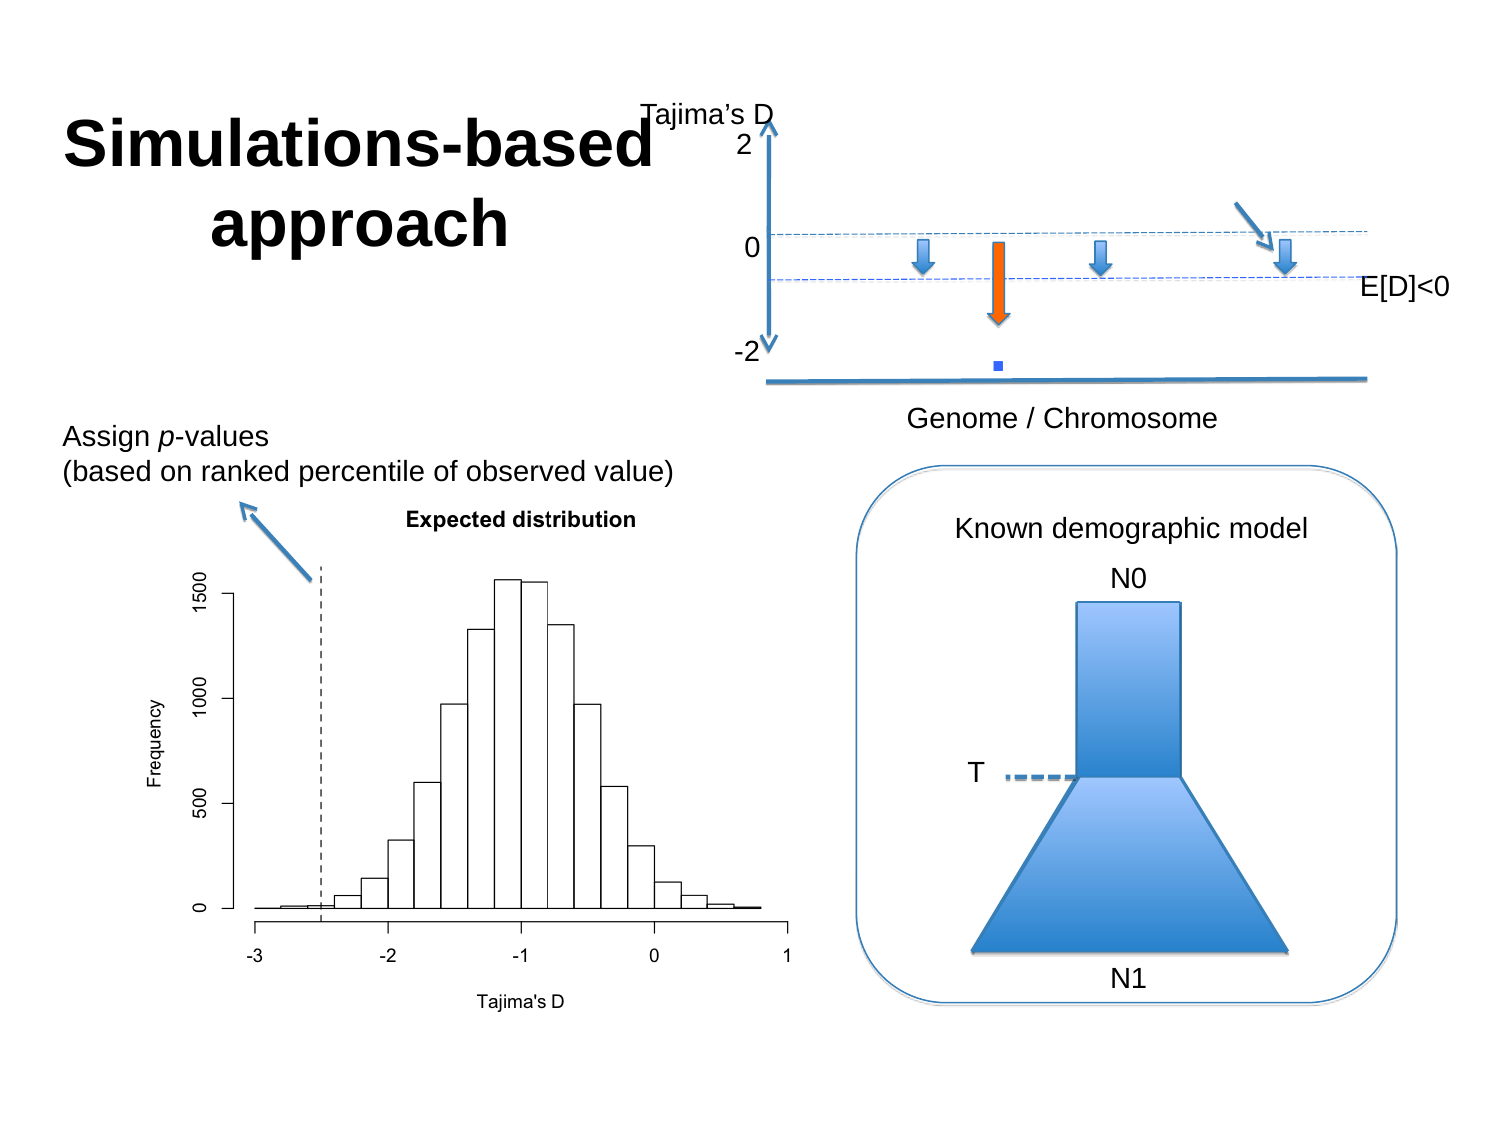

Tajima’s D
2
0
E[D]<0
.
-2
Genome / Chromosome
# Simulations-based approach
Assign p-values
(based on ranked percentile of observed value)
Known demographic model
N0
T
N1
N1